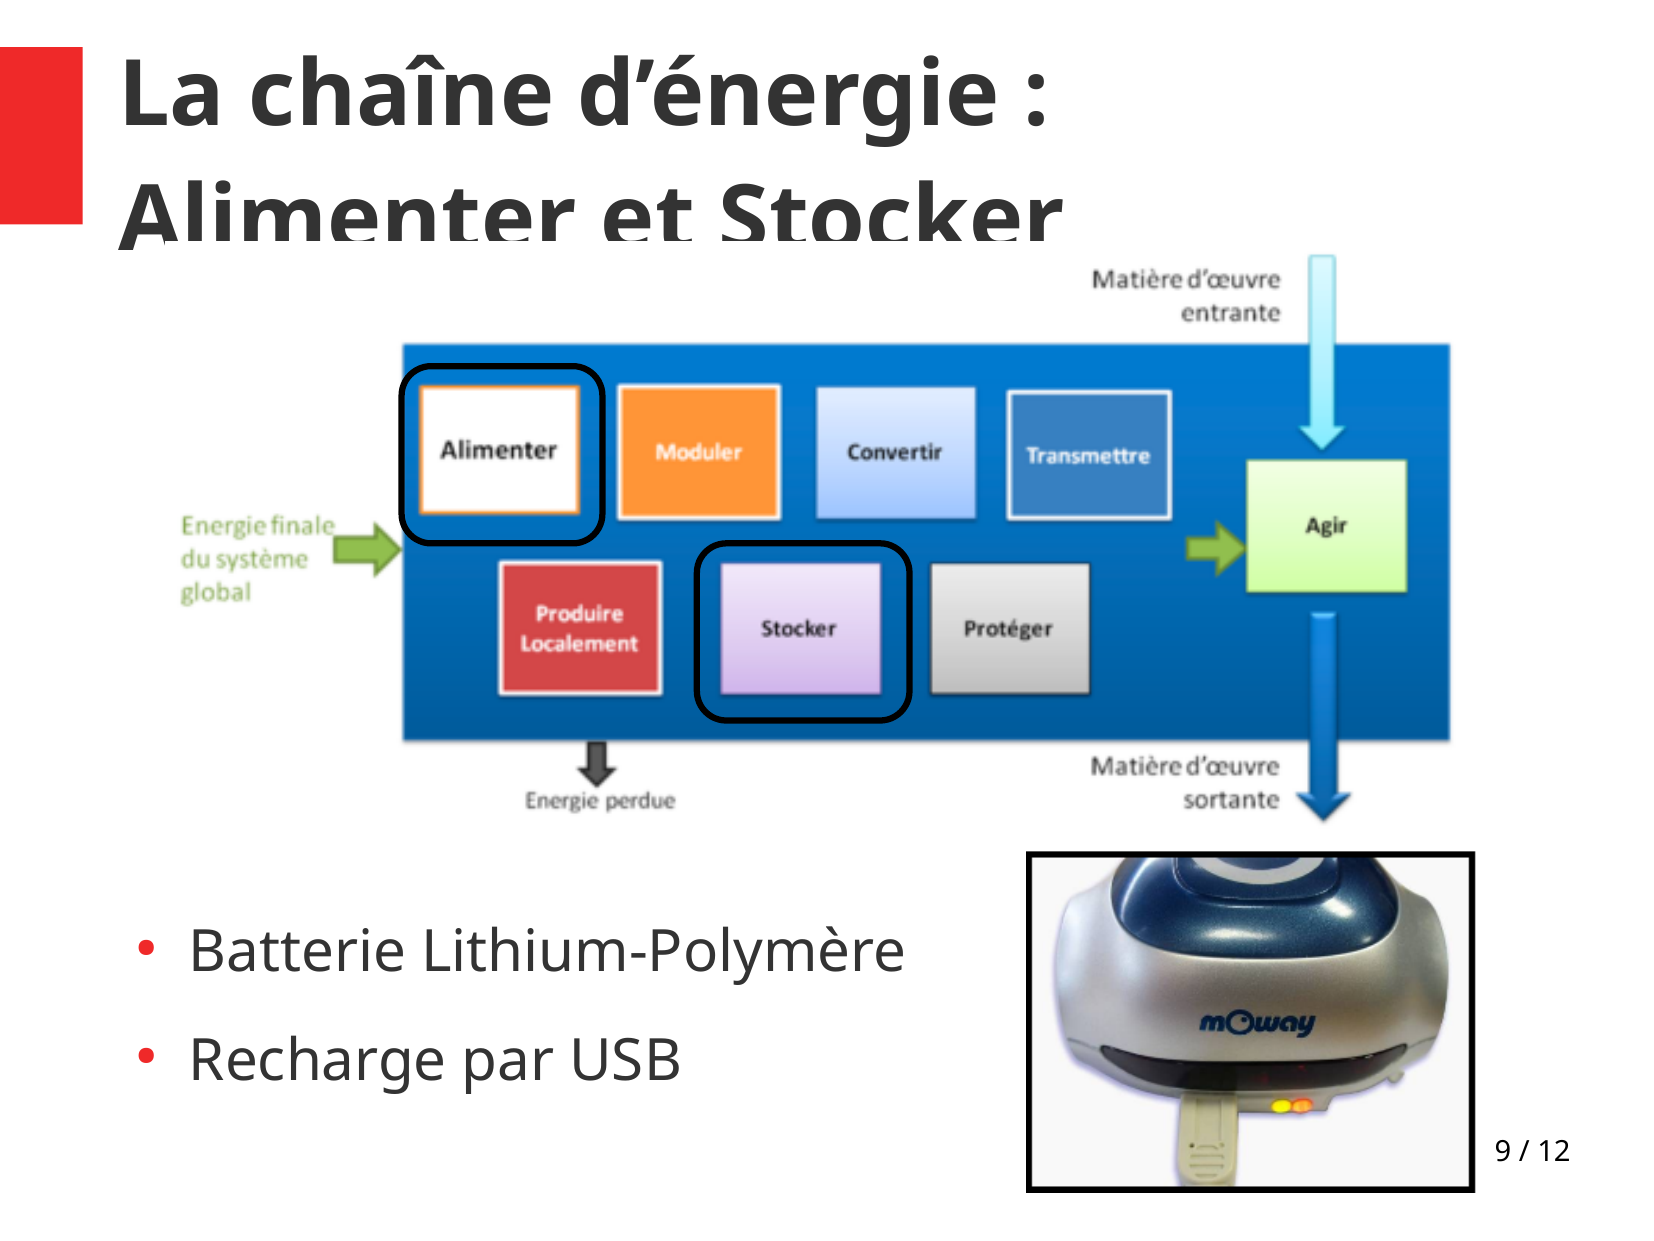

# La chaîne d’énergie : Alimenter et Stocker
Batterie Lithium-Polymère
Recharge par USB
9